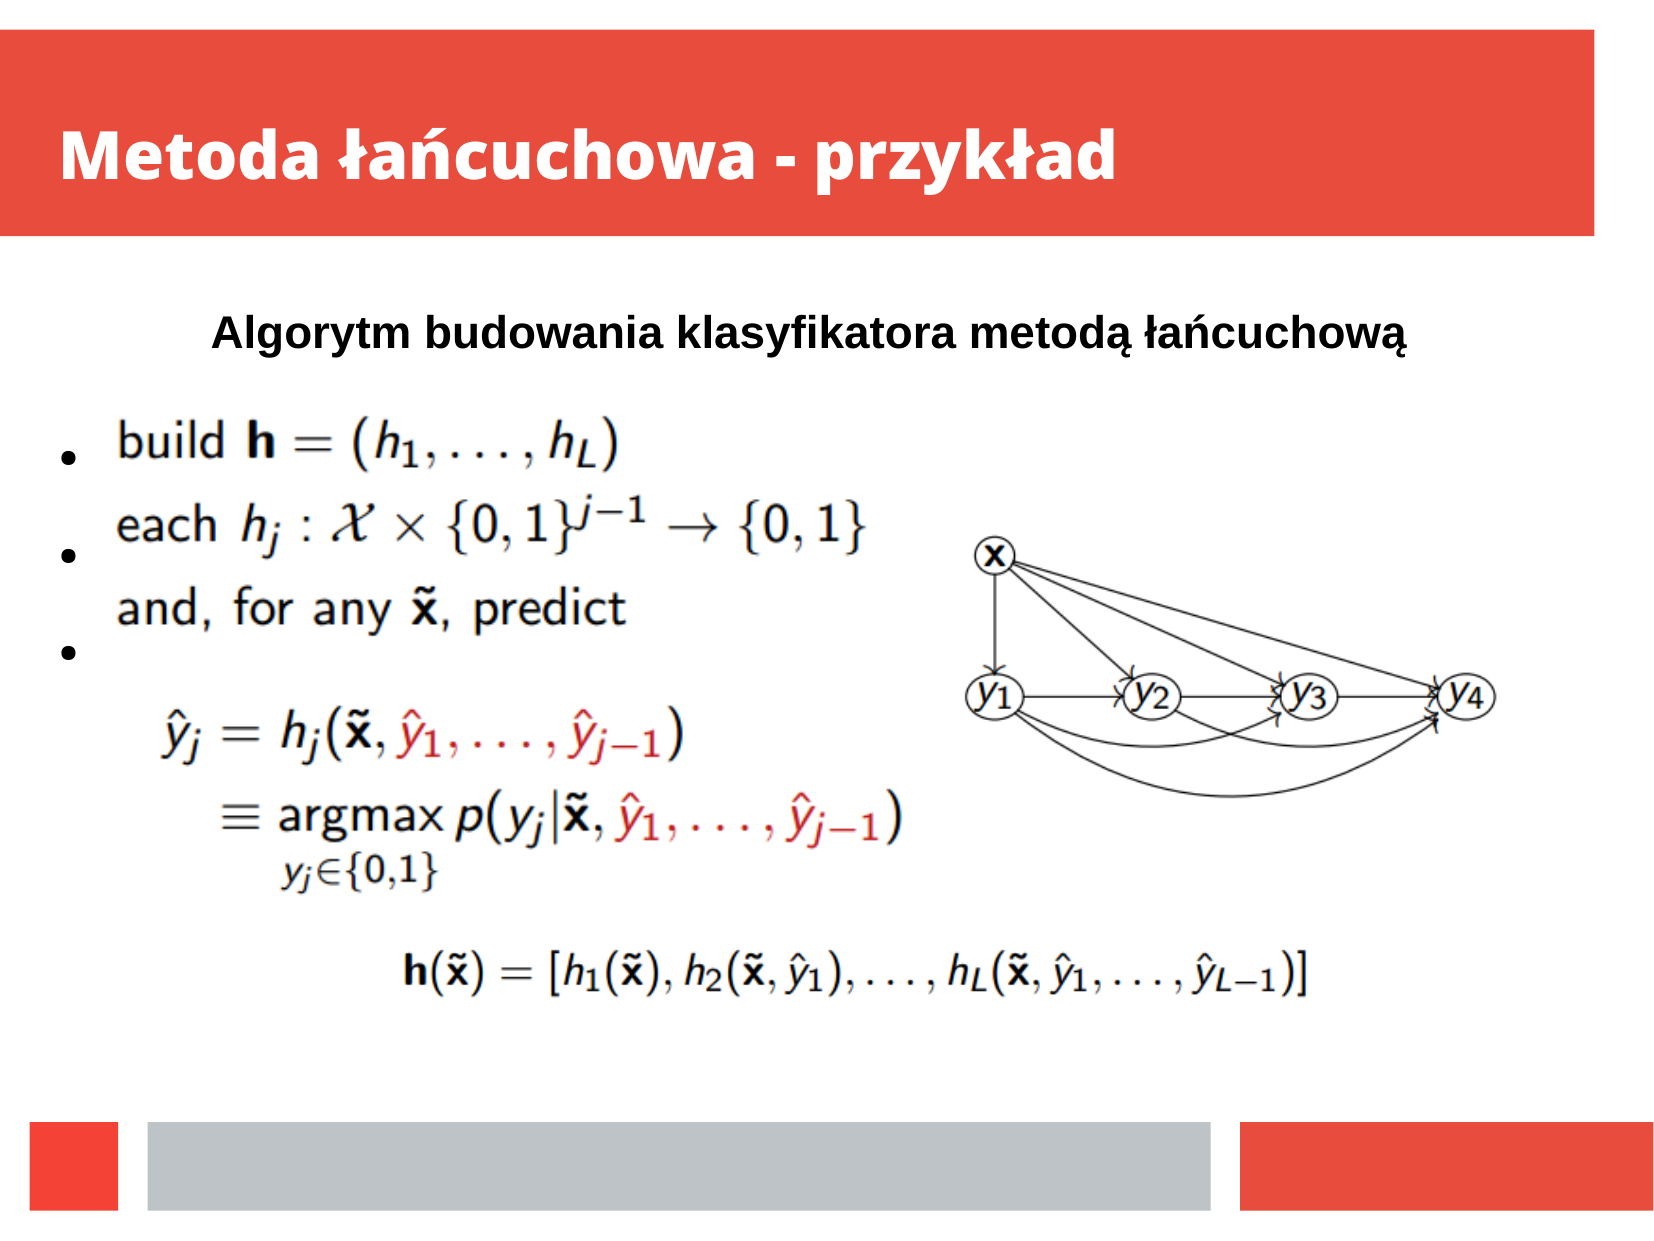

# Metoda łańcuchowa - przykład
Algorytm budowania klasyfikatora metodą łańcuchową